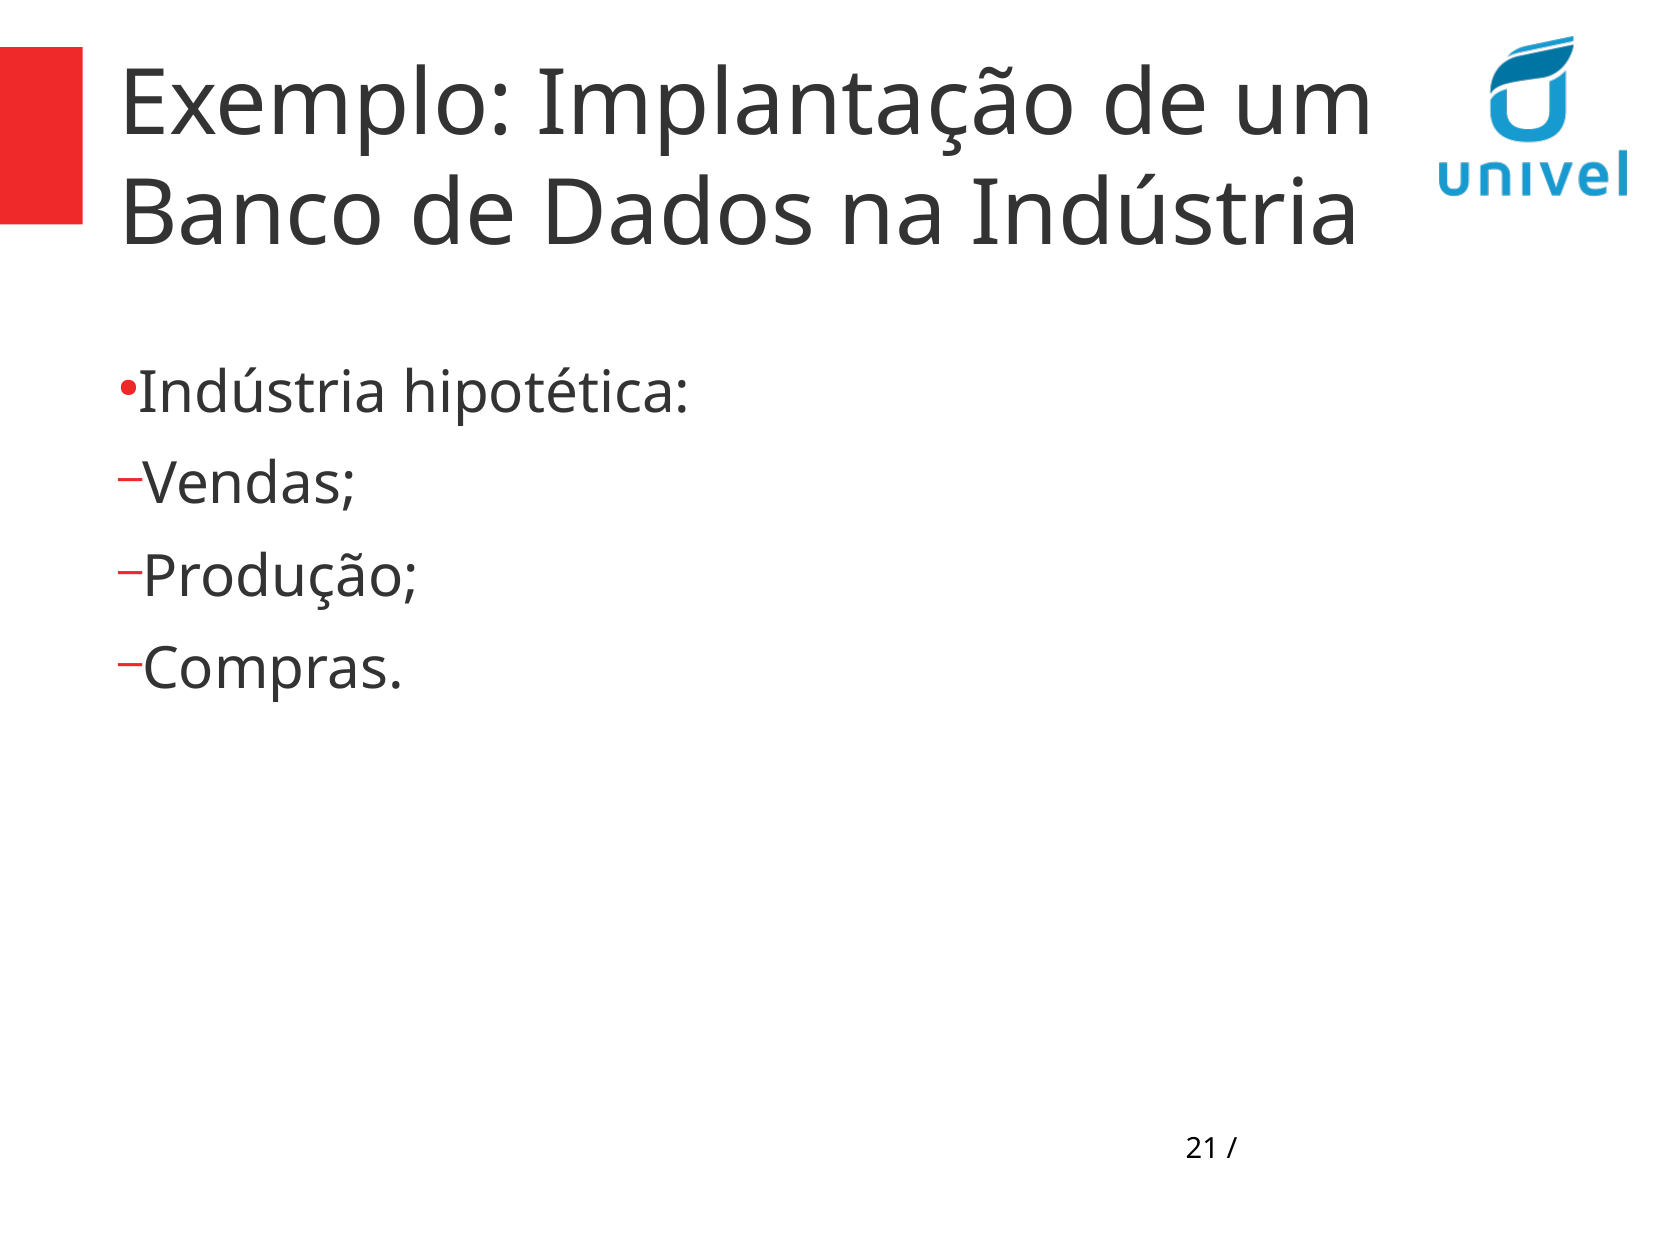

# Exemplo: Implantação de um Banco de Dados na Indústria
Indústria hipotética:
Vendas;
Produção;
Compras.